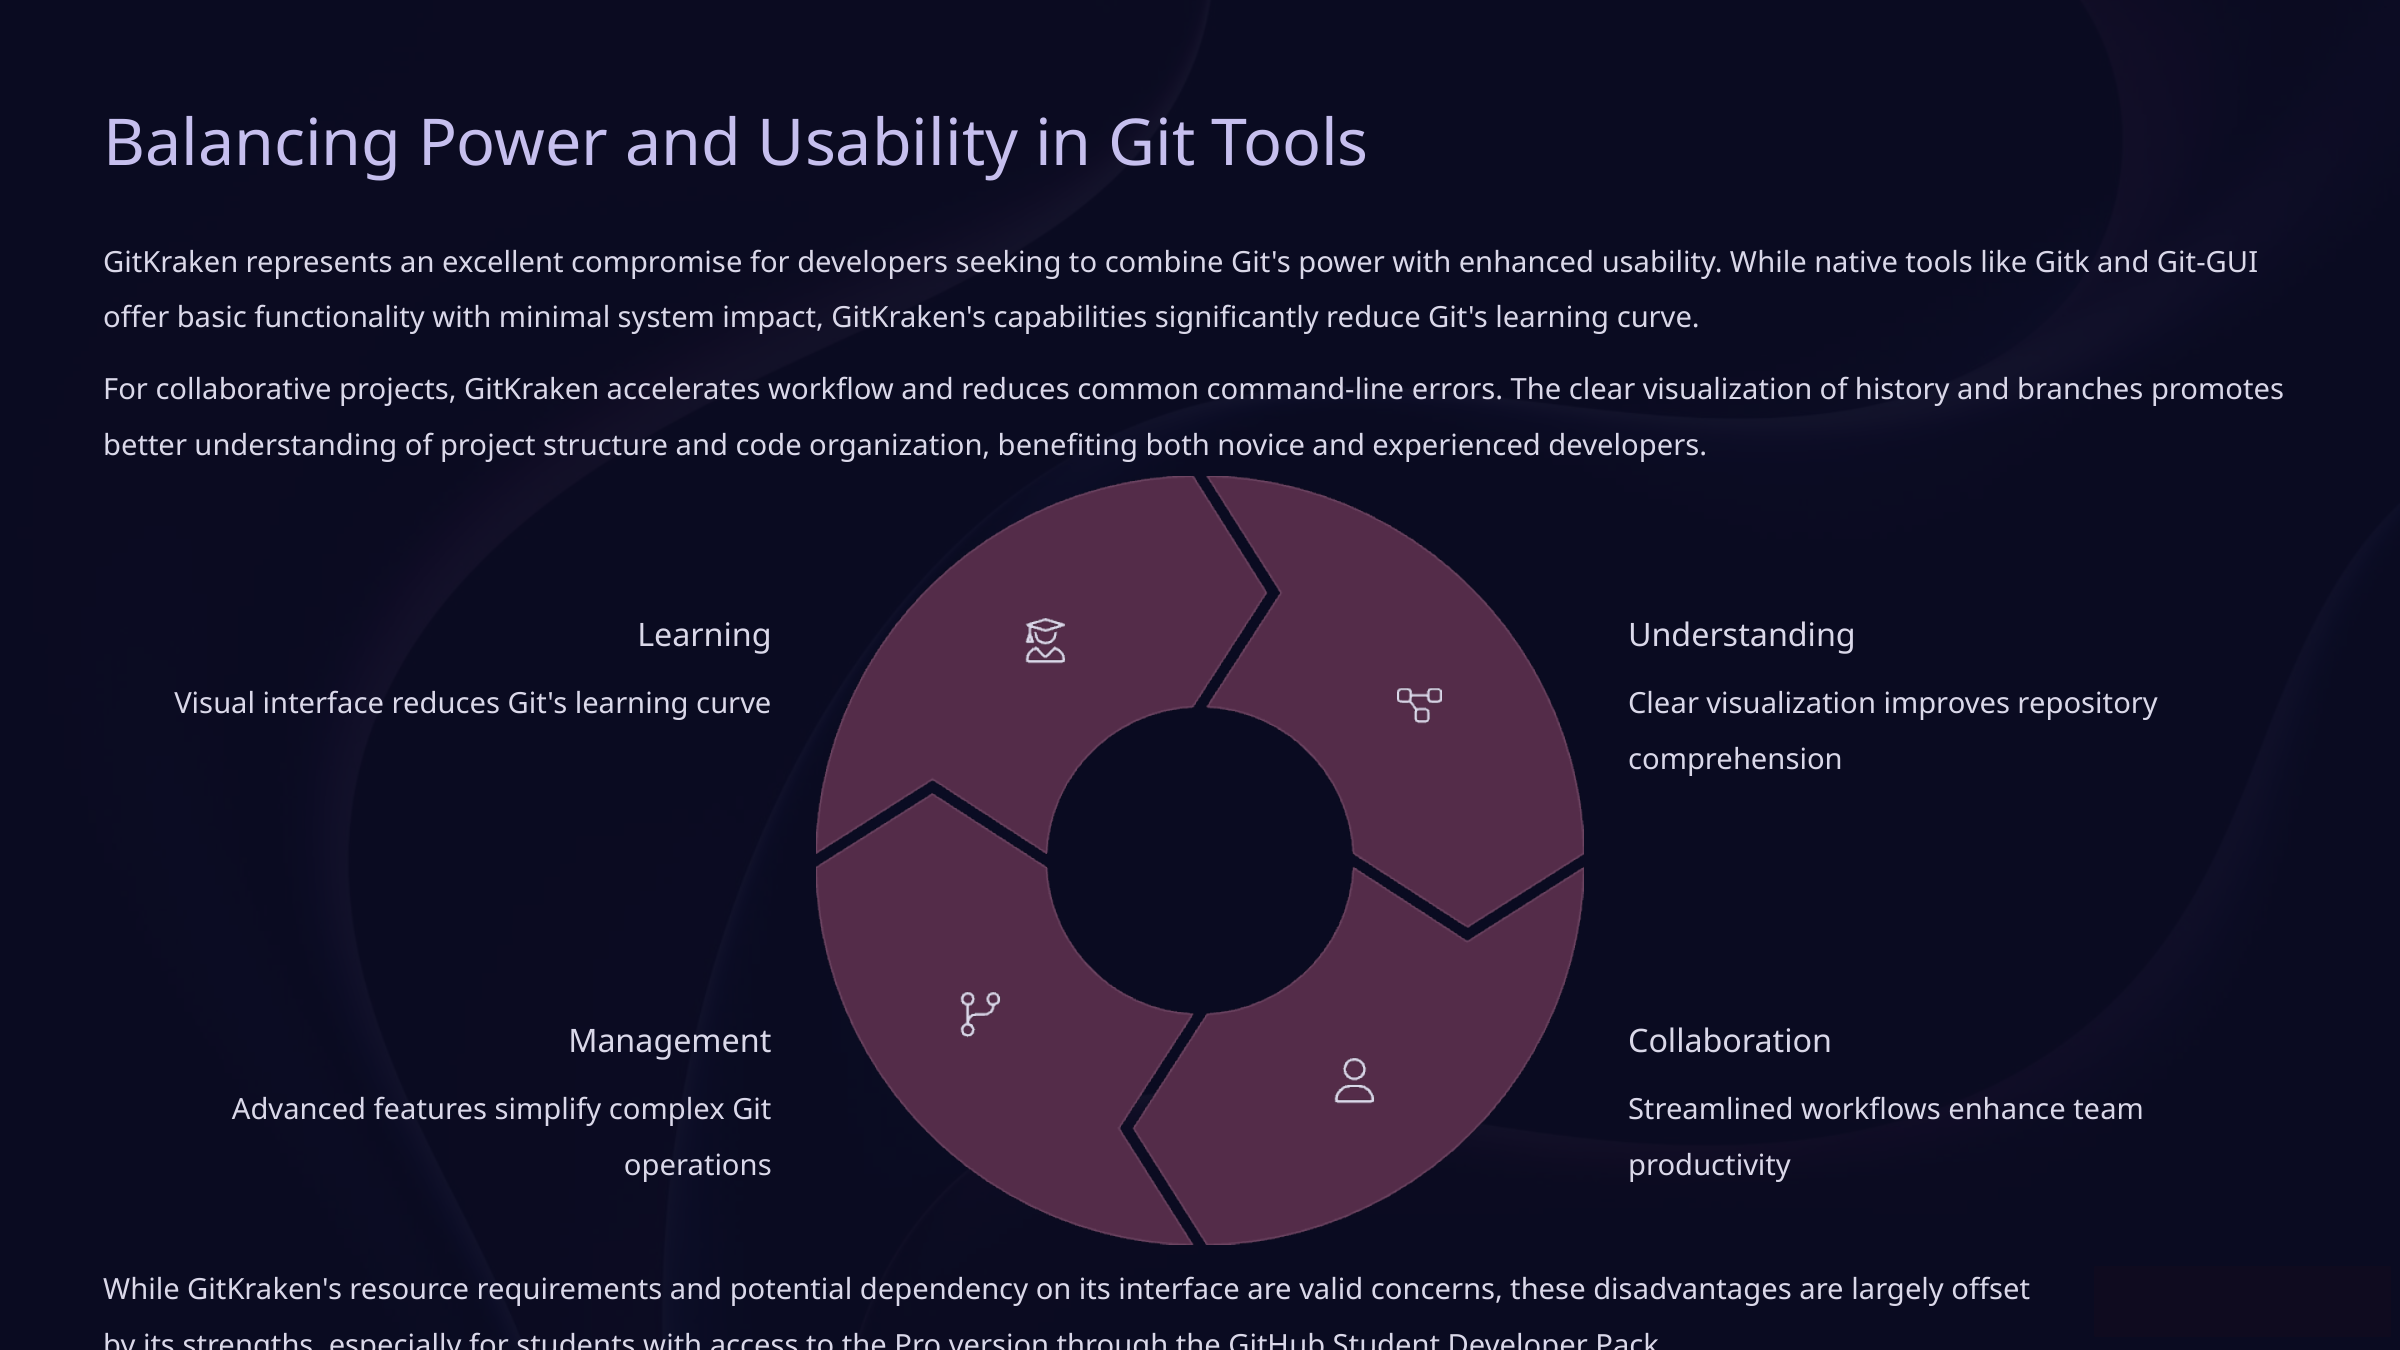

Balancing Power and Usability in Git Tools
GitKraken represents an excellent compromise for developers seeking to combine Git's power with enhanced usability. While native tools like Gitk and Git-GUI offer basic functionality with minimal system impact, GitKraken's capabilities significantly reduce Git's learning curve.
For collaborative projects, GitKraken accelerates workflow and reduces common command-line errors. The clear visualization of history and branches promotes better understanding of project structure and code organization, benefiting both novice and experienced developers.
Learning
Understanding
Visual interface reduces Git's learning curve
Clear visualization improves repository comprehension
Management
Collaboration
Advanced features simplify complex Git operations
Streamlined workflows enhance team productivity
While GitKraken's resource requirements and potential dependency on its interface are valid concerns, these disadvantages are largely offset by its strengths, especially for students with access to the Pro version through the GitHub Student Developer Pack.